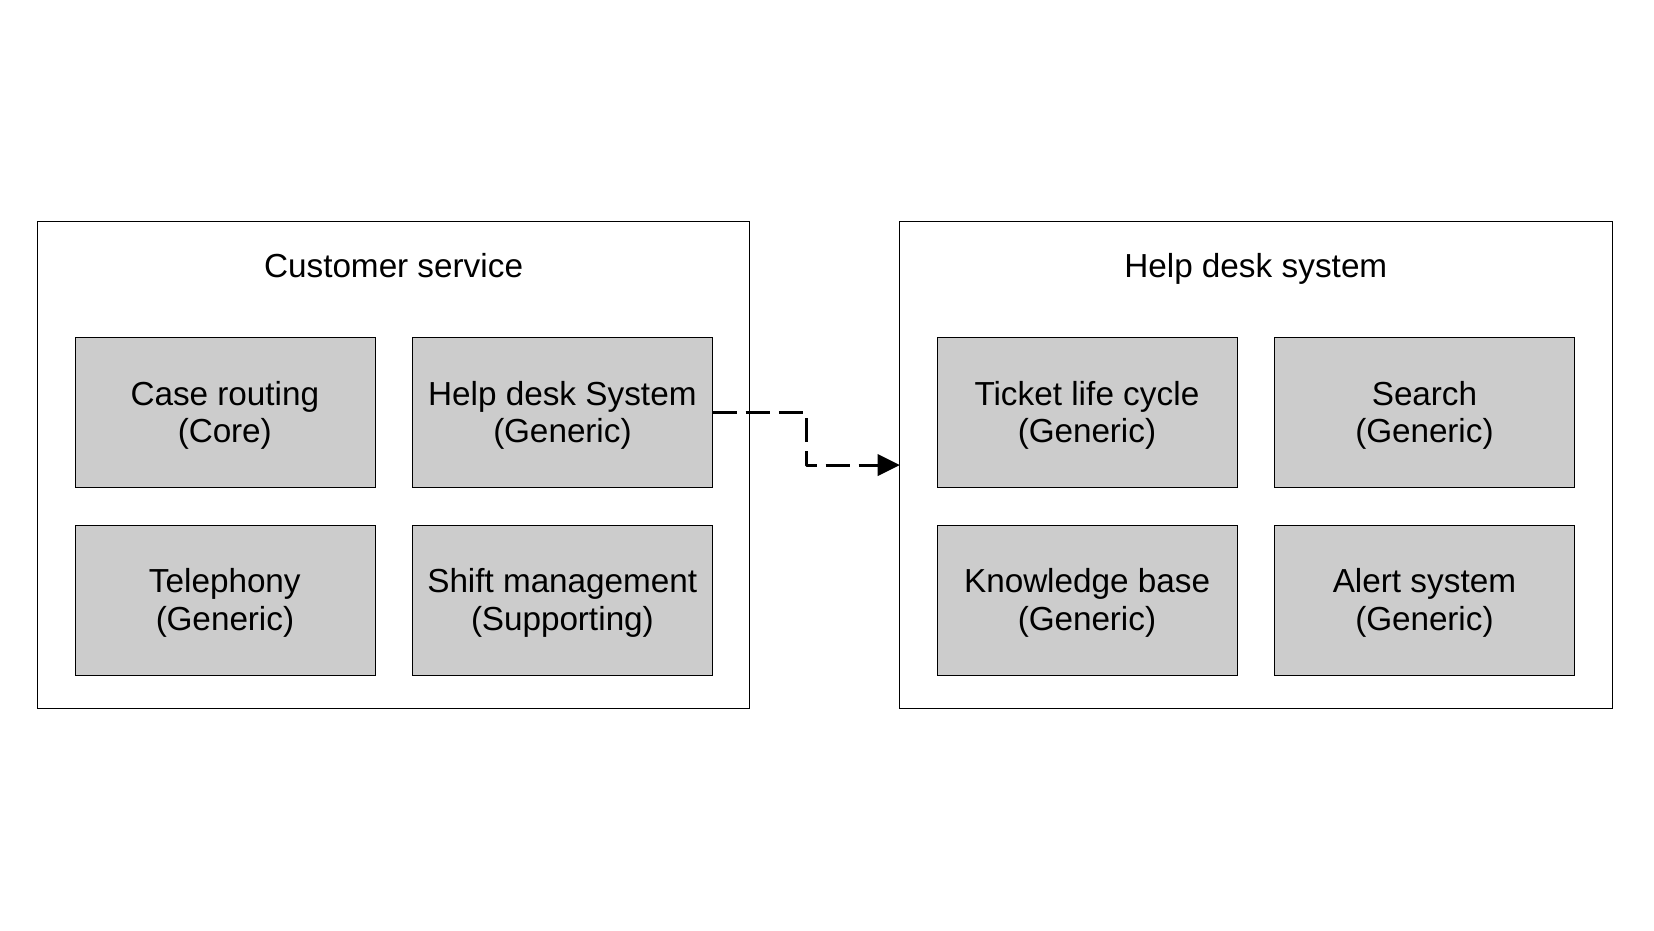

Customer service
Help desk system
Case routing
(Core)
Help desk System
(Generic)
Ticket life cycle
(Generic)
Search
(Generic)
Telephony
(Generic)
Shift management
(Supporting)
Knowledge base
(Generic)
Alert system
(Generic)